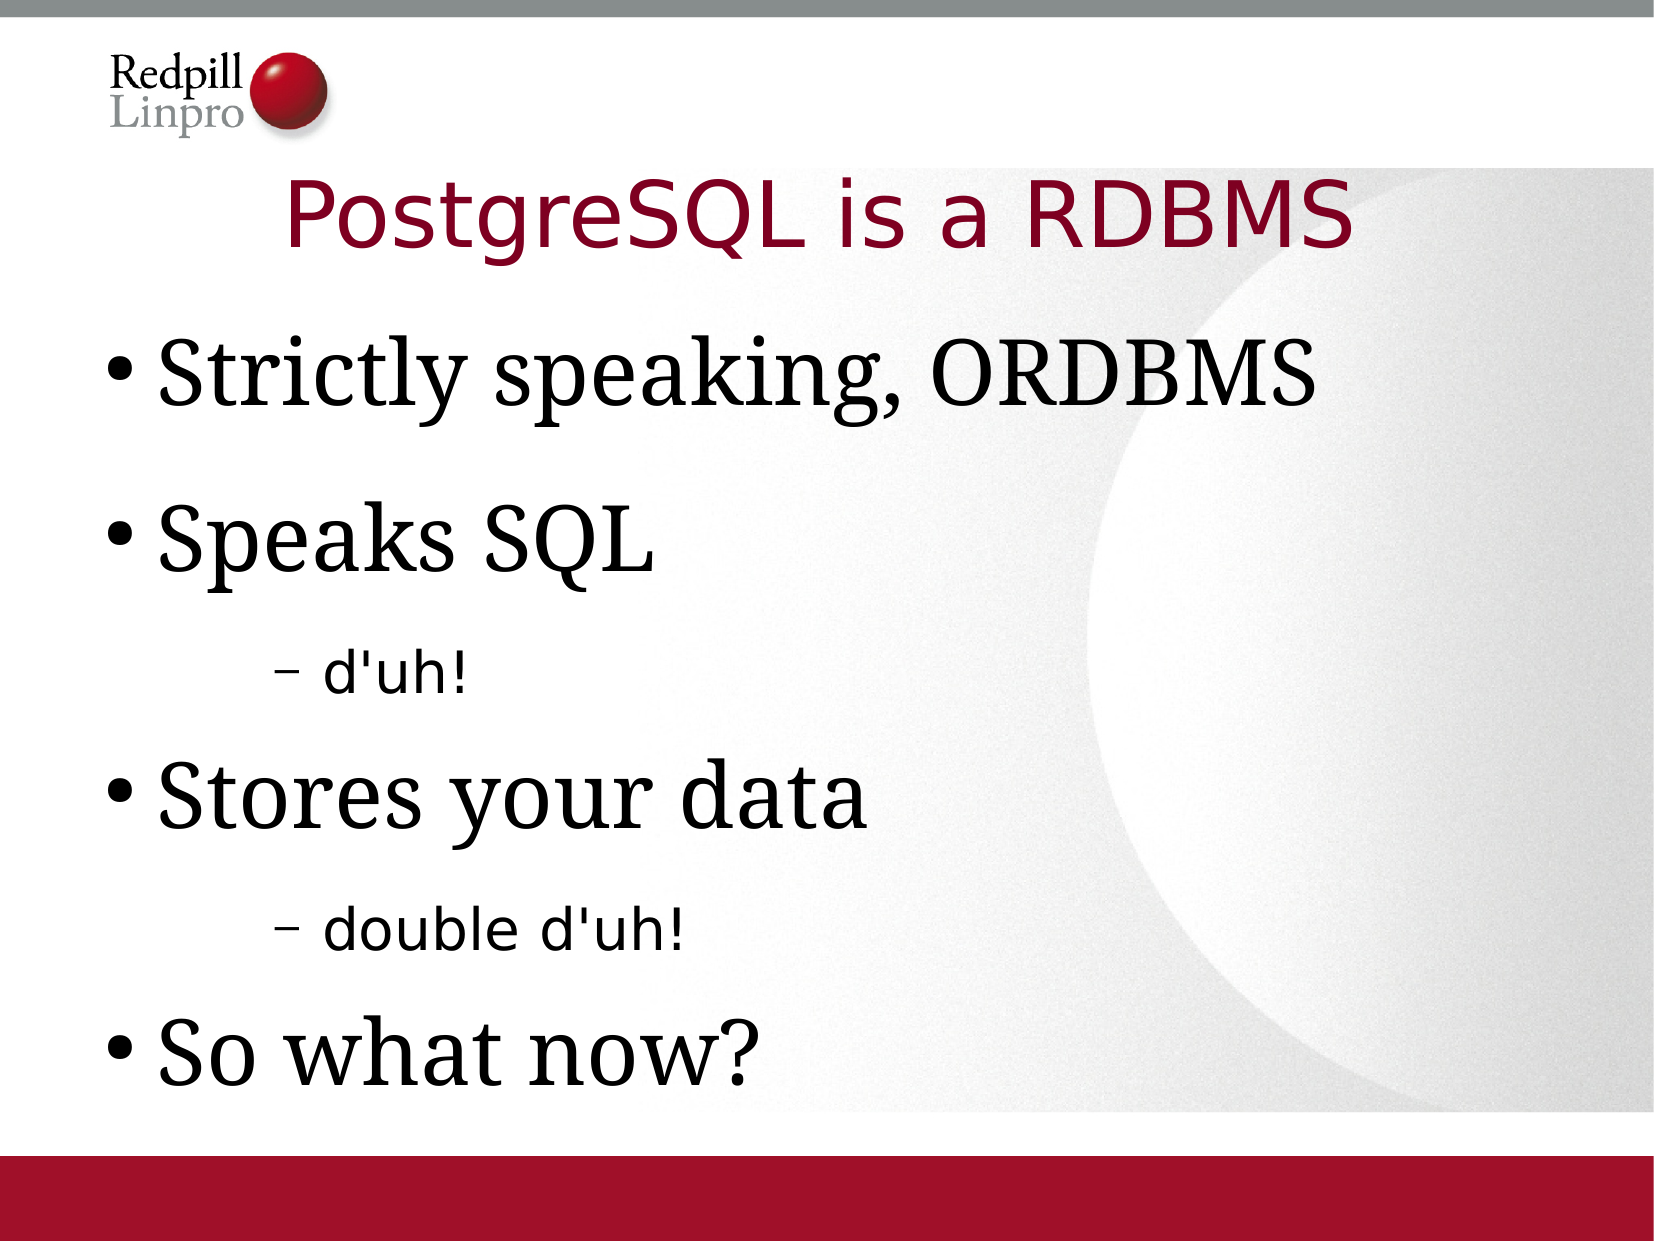

# PostgreSQL is a RDBMS
Strictly speaking, ORDBMS
Speaks SQL
d'uh!
Stores your data
double d'uh!
So what now?